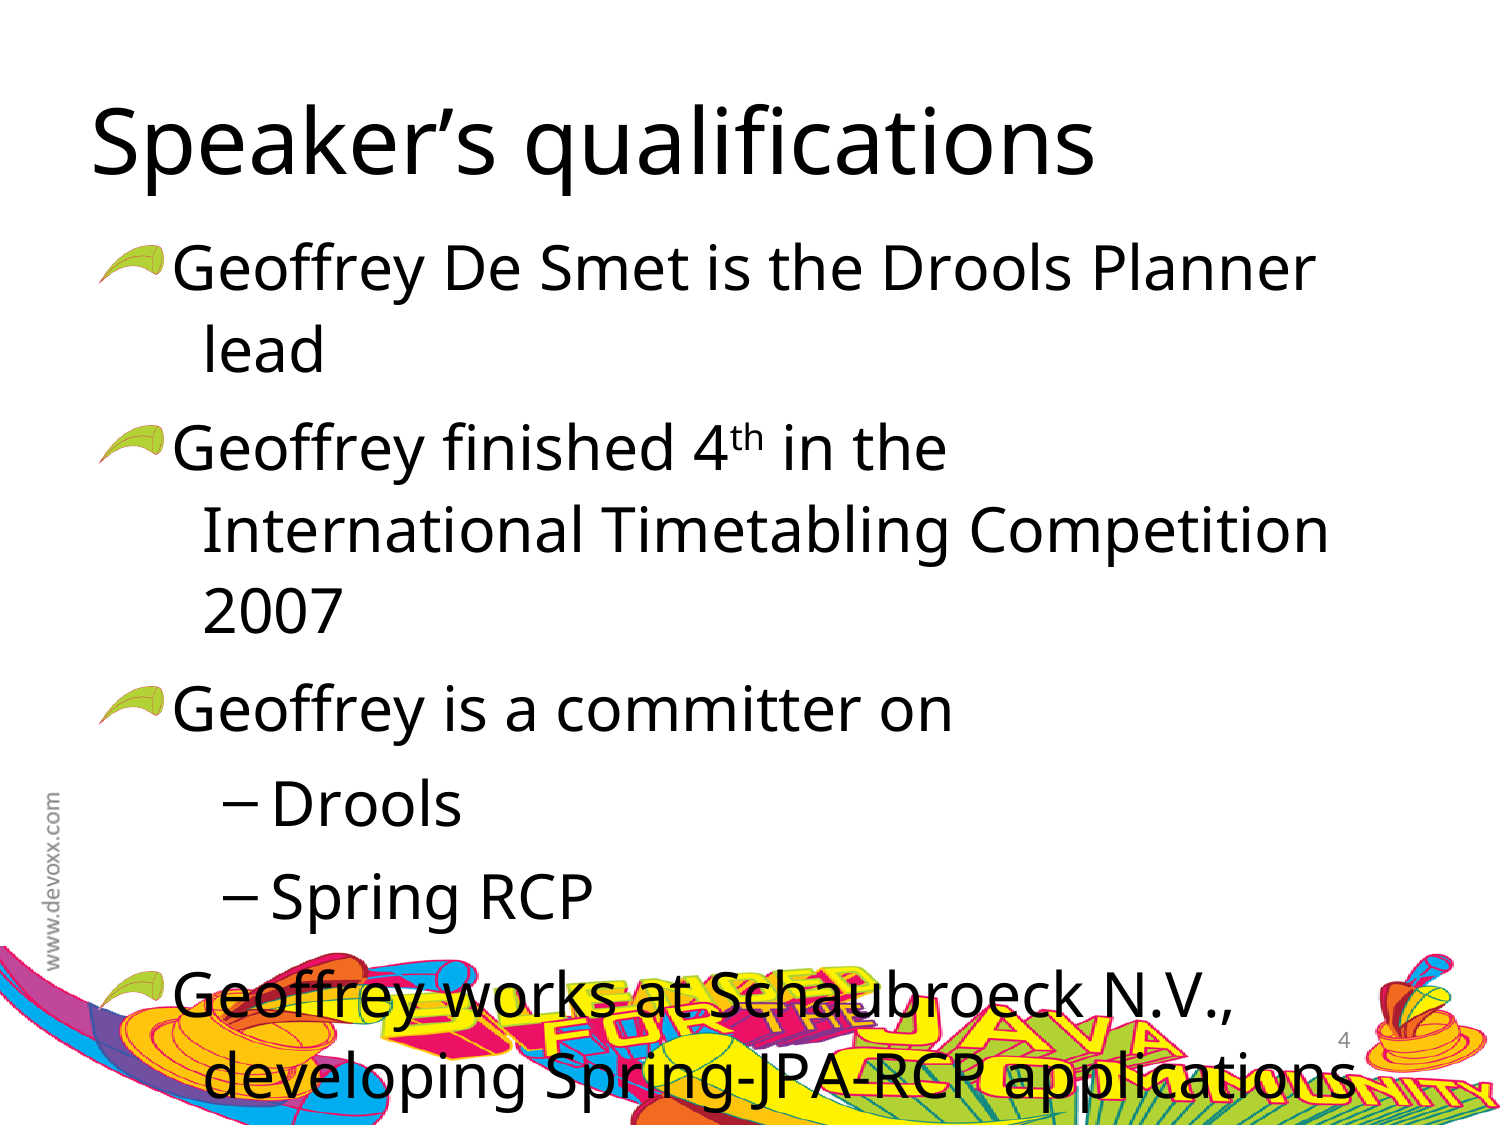

# Speaker’s qualifications
Geoffrey De Smet is the Drools Planner lead
Geoffrey finished 4th in the
International Timetabling Competition 2007
Geoffrey is a committer on
Drools
Spring RCP
Geoffrey works at Schaubroeck N.V.,
developing Spring-JPA-RCP applications
4